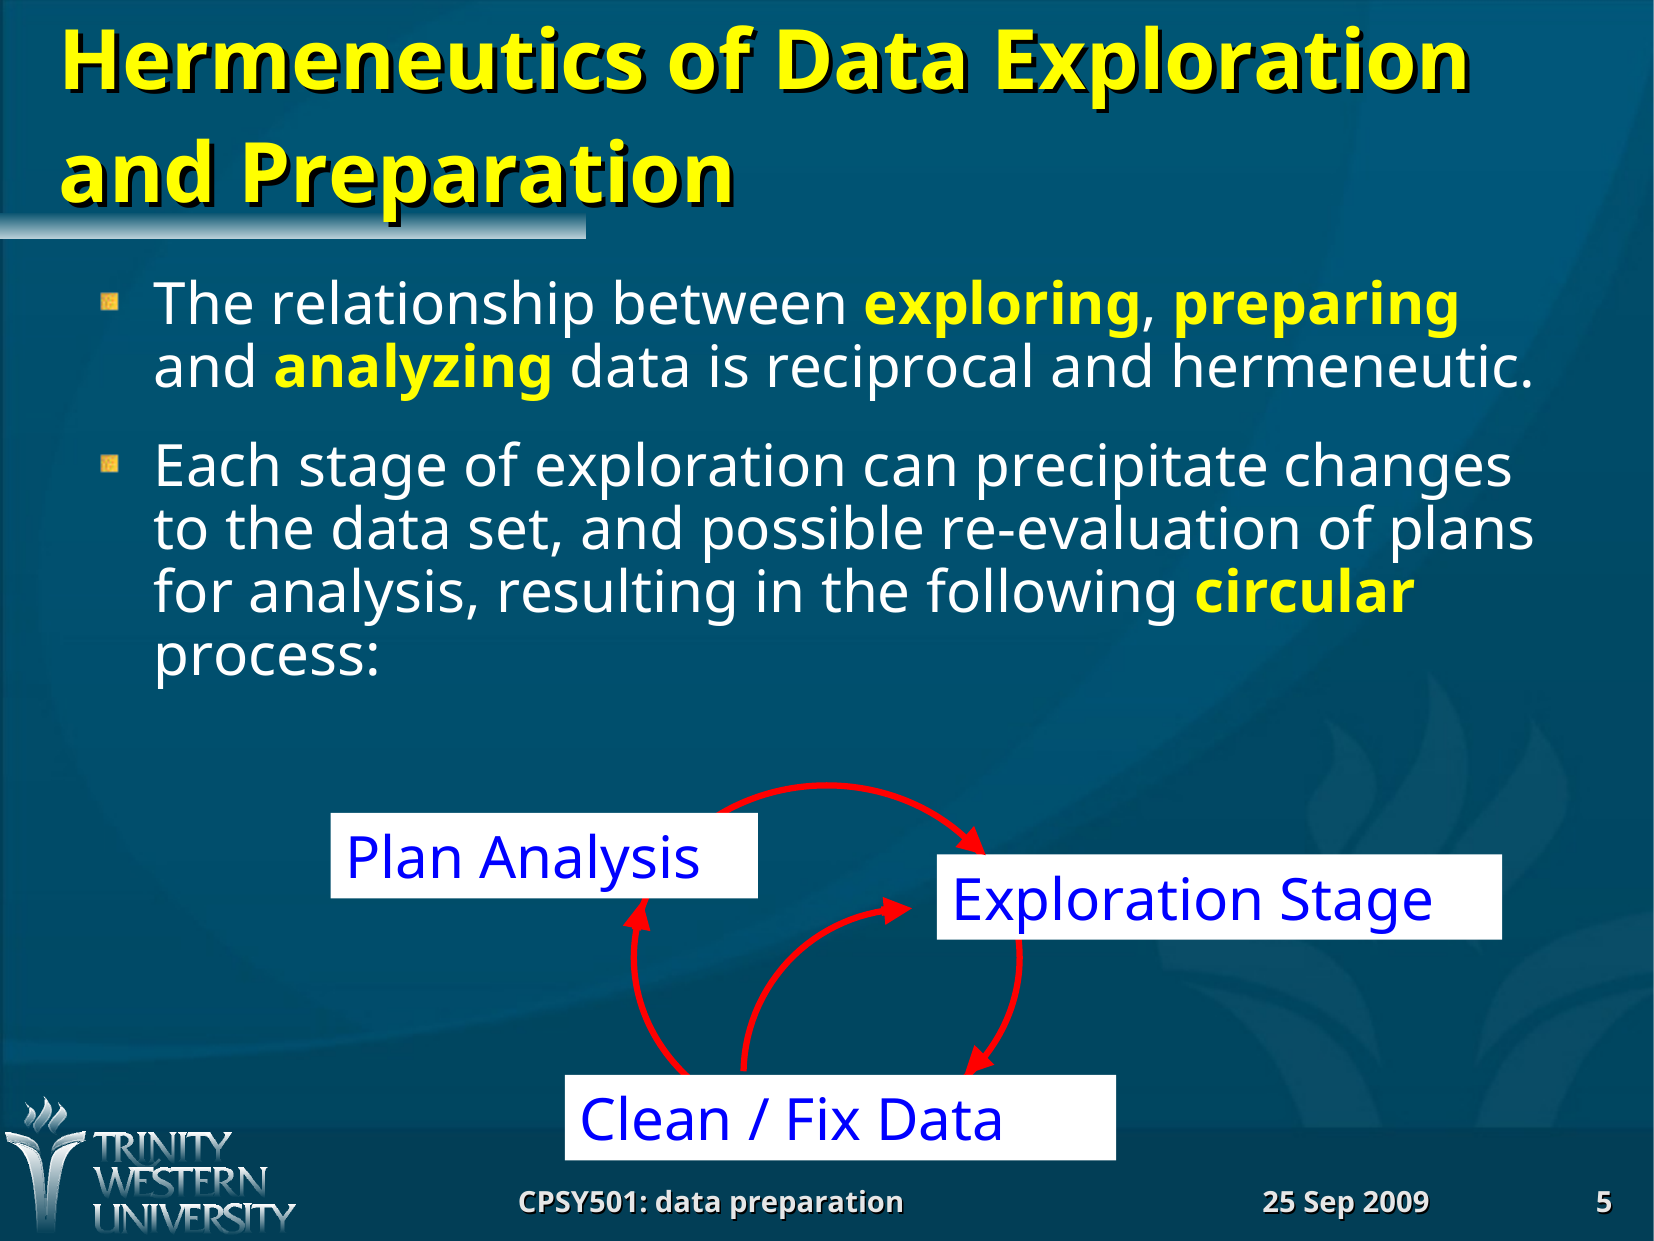

# Hermeneutics of Data Exploration and Preparation
The relationship between exploring, preparing and analyzing data is reciprocal and hermeneutic.
Each stage of exploration can precipitate changes to the data set, and possible re-evaluation of plans for analysis, resulting in the following circular process:
Plan Analysis
Exploration Stage
Clean / Fix Data
CPSY501: data preparation
25 Sep 2009
5